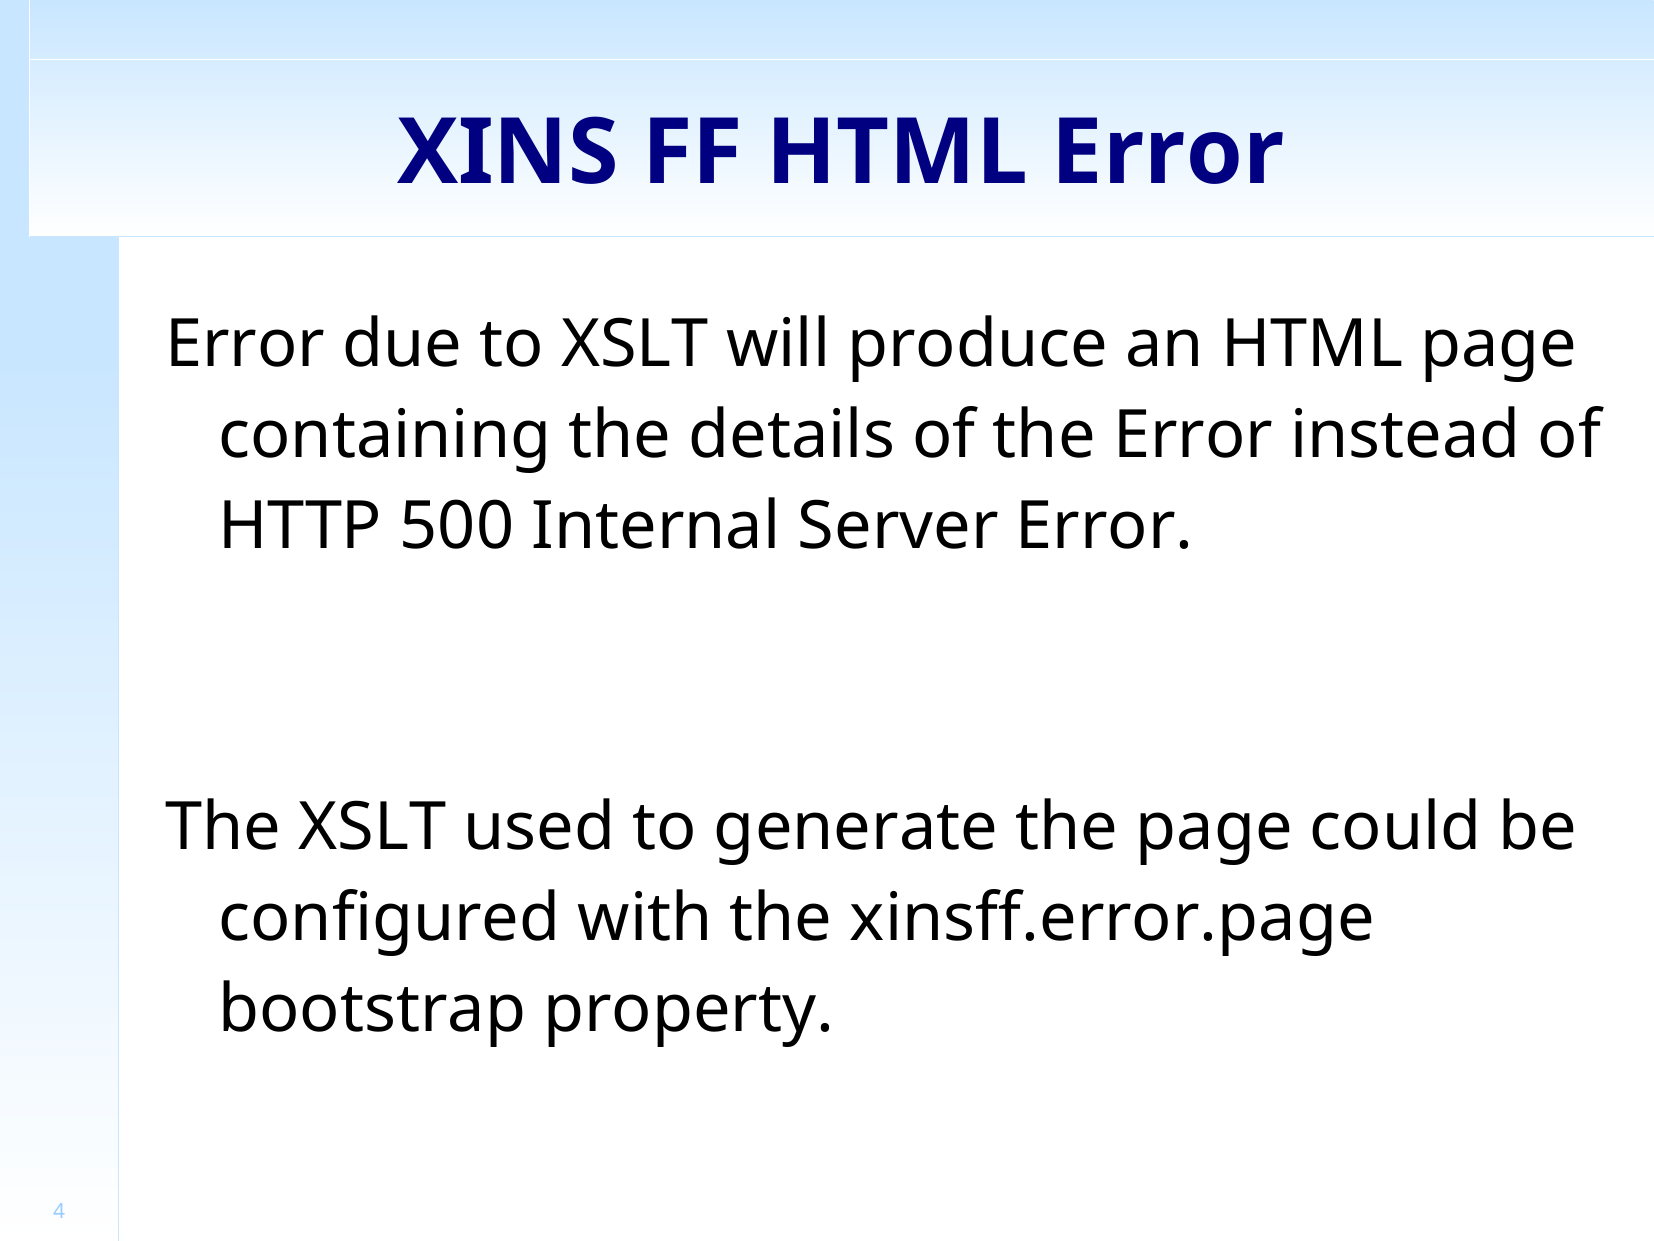

# XINS FF HTML Error
Error due to XSLT will produce an HTML page containing the details of the Error instead of HTTP 500 Internal Server Error.
The XSLT used to generate the page could be configured with the xinsff.error.page bootstrap property.